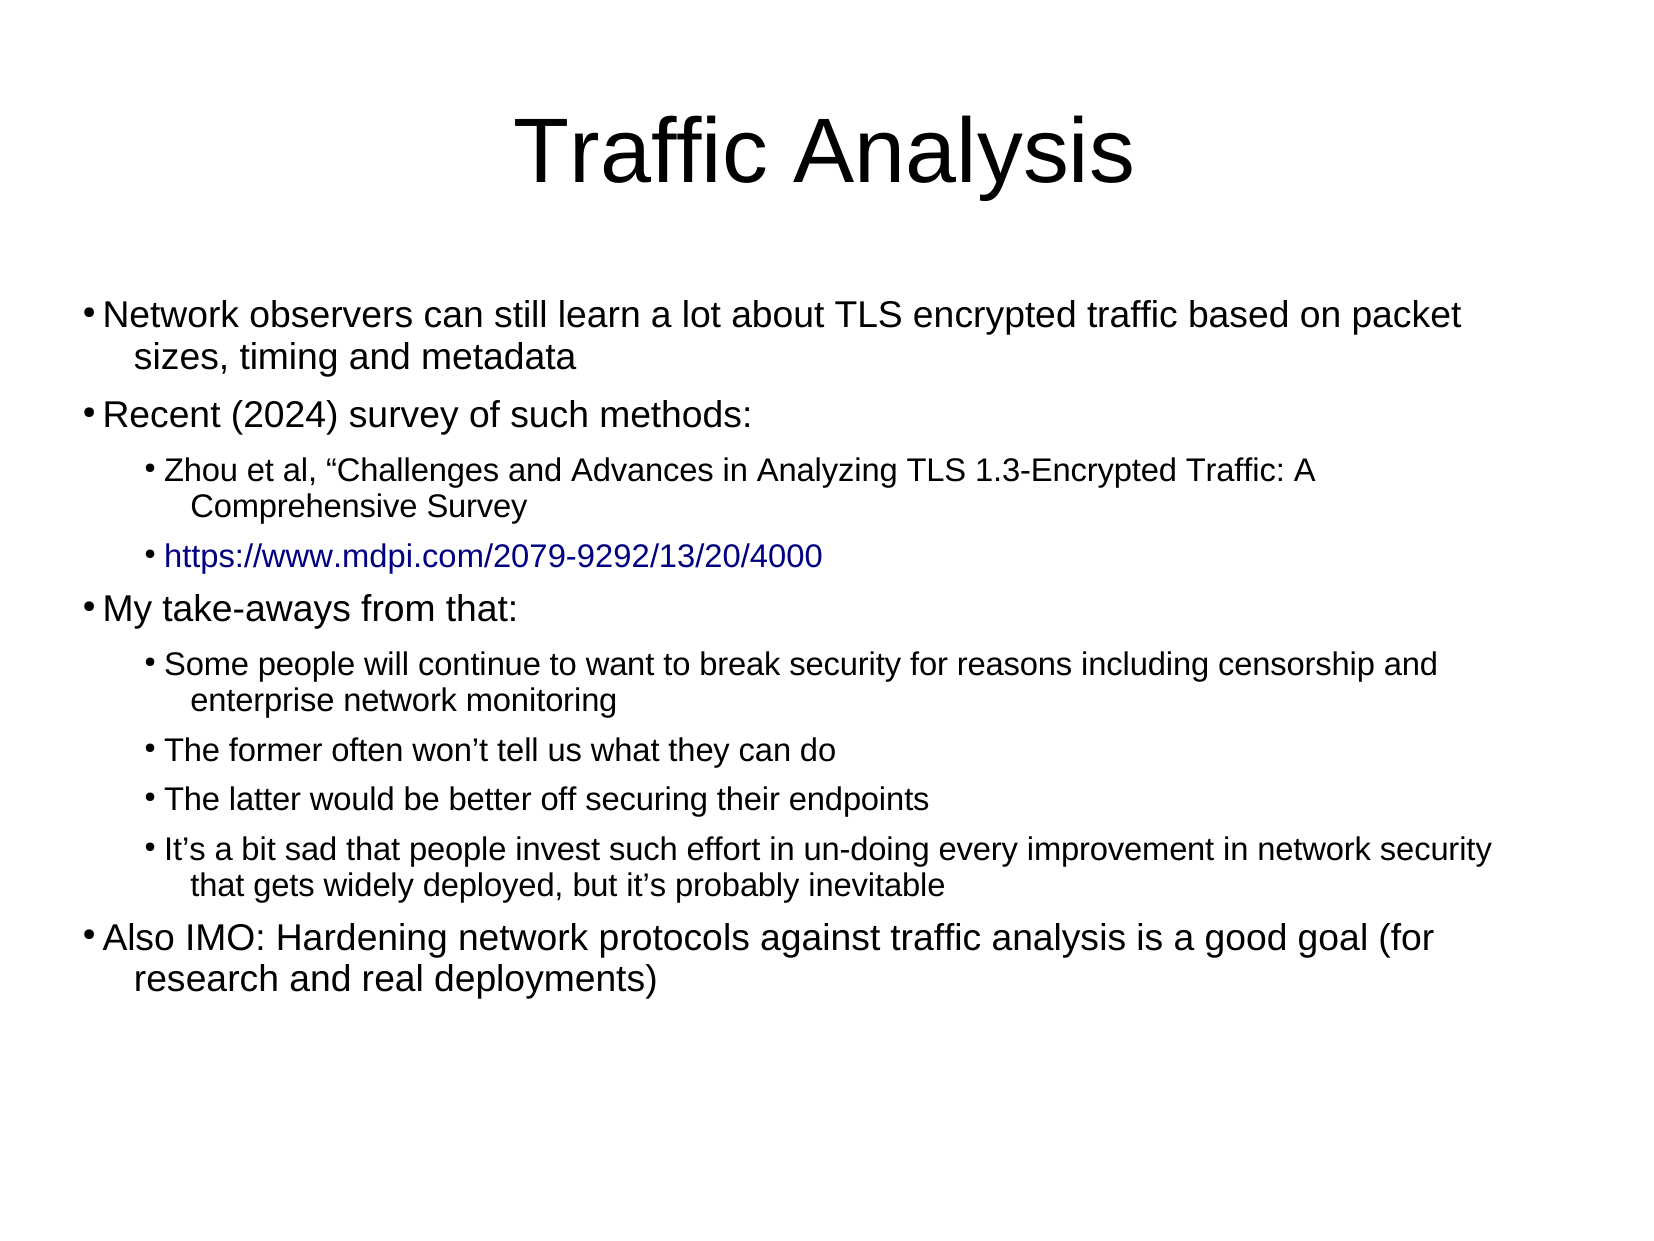

# Traffic Analysis
Network observers can still learn a lot about TLS encrypted traffic based on packet sizes, timing and metadata
Recent (2024) survey of such methods:
Zhou et al, “Challenges and Advances in Analyzing TLS 1.3-Encrypted Traffic: A Comprehensive Survey
https://www.mdpi.com/2079-9292/13/20/4000
My take-aways from that:
Some people will continue to want to break security for reasons including censorship and enterprise network monitoring
The former often won’t tell us what they can do
The latter would be better off securing their endpoints
It’s a bit sad that people invest such effort in un-doing every improvement in network security that gets widely deployed, but it’s probably inevitable
Also IMO: Hardening network protocols against traffic analysis is a good goal (for research and real deployments)